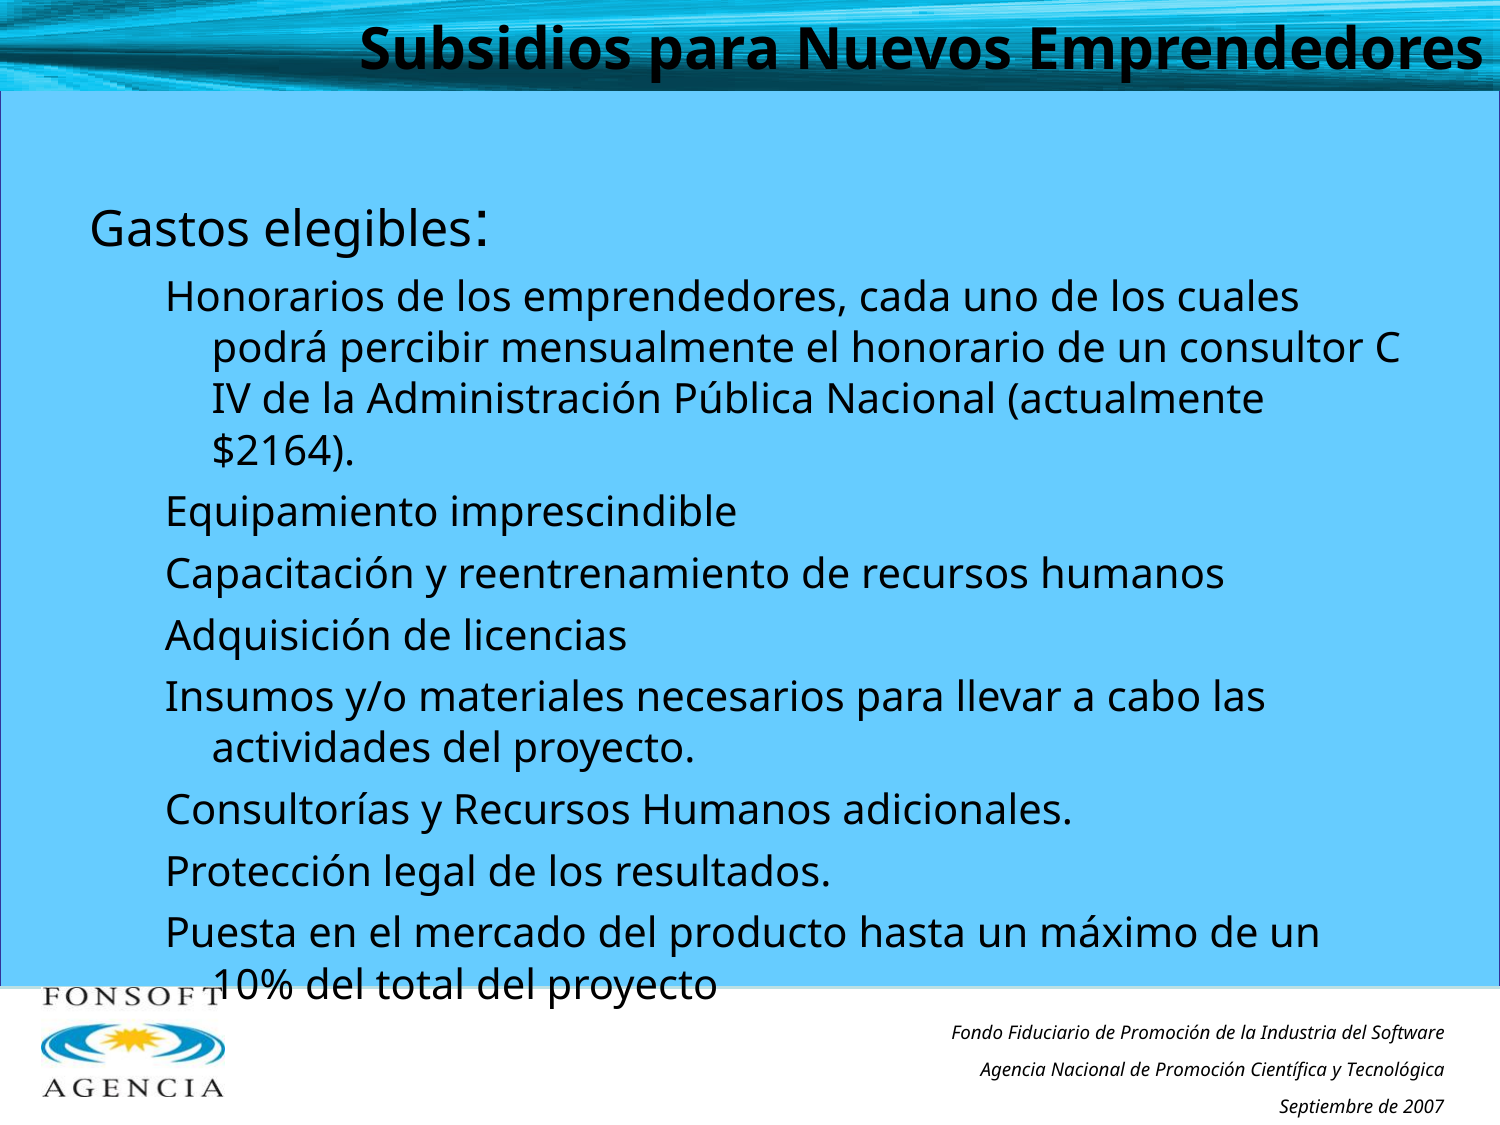

# Subsidios para Nuevos Emprendedores
Gastos elegibles:
Honorarios de los emprendedores, cada uno de los cuales podrá percibir mensualmente el honorario de un consultor C IV de la Administración Pública Nacional (actualmente $2164).
Equipamiento imprescindible
Capacitación y reentrenamiento de recursos humanos
Adquisición de licencias
Insumos y/o materiales necesarios para llevar a cabo las actividades del proyecto.
Consultorías y Recursos Humanos adicionales.
Protección legal de los resultados.
Puesta en el mercado del producto hasta un máximo de un 10% del total del proyecto